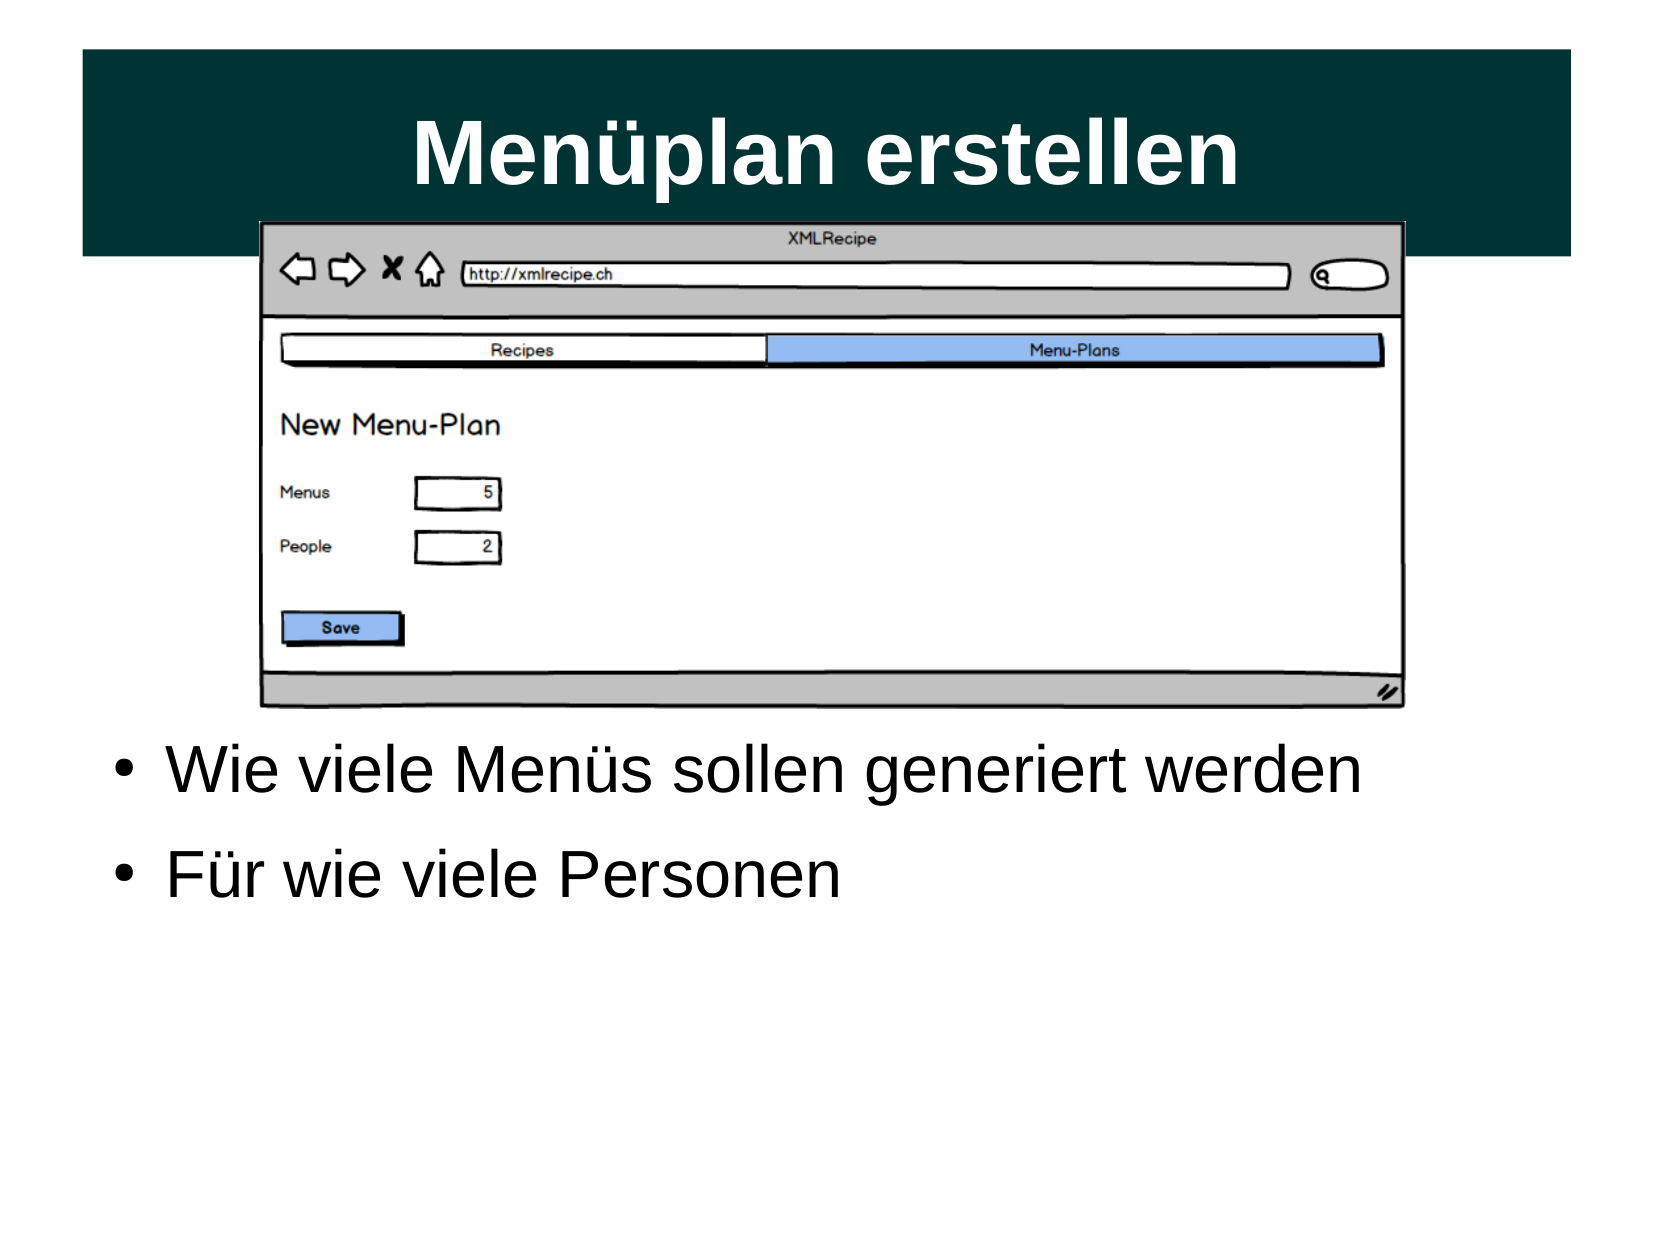

# Menüplan erstellen
Wie viele Menüs sollen generiert werden
Für wie viele Personen